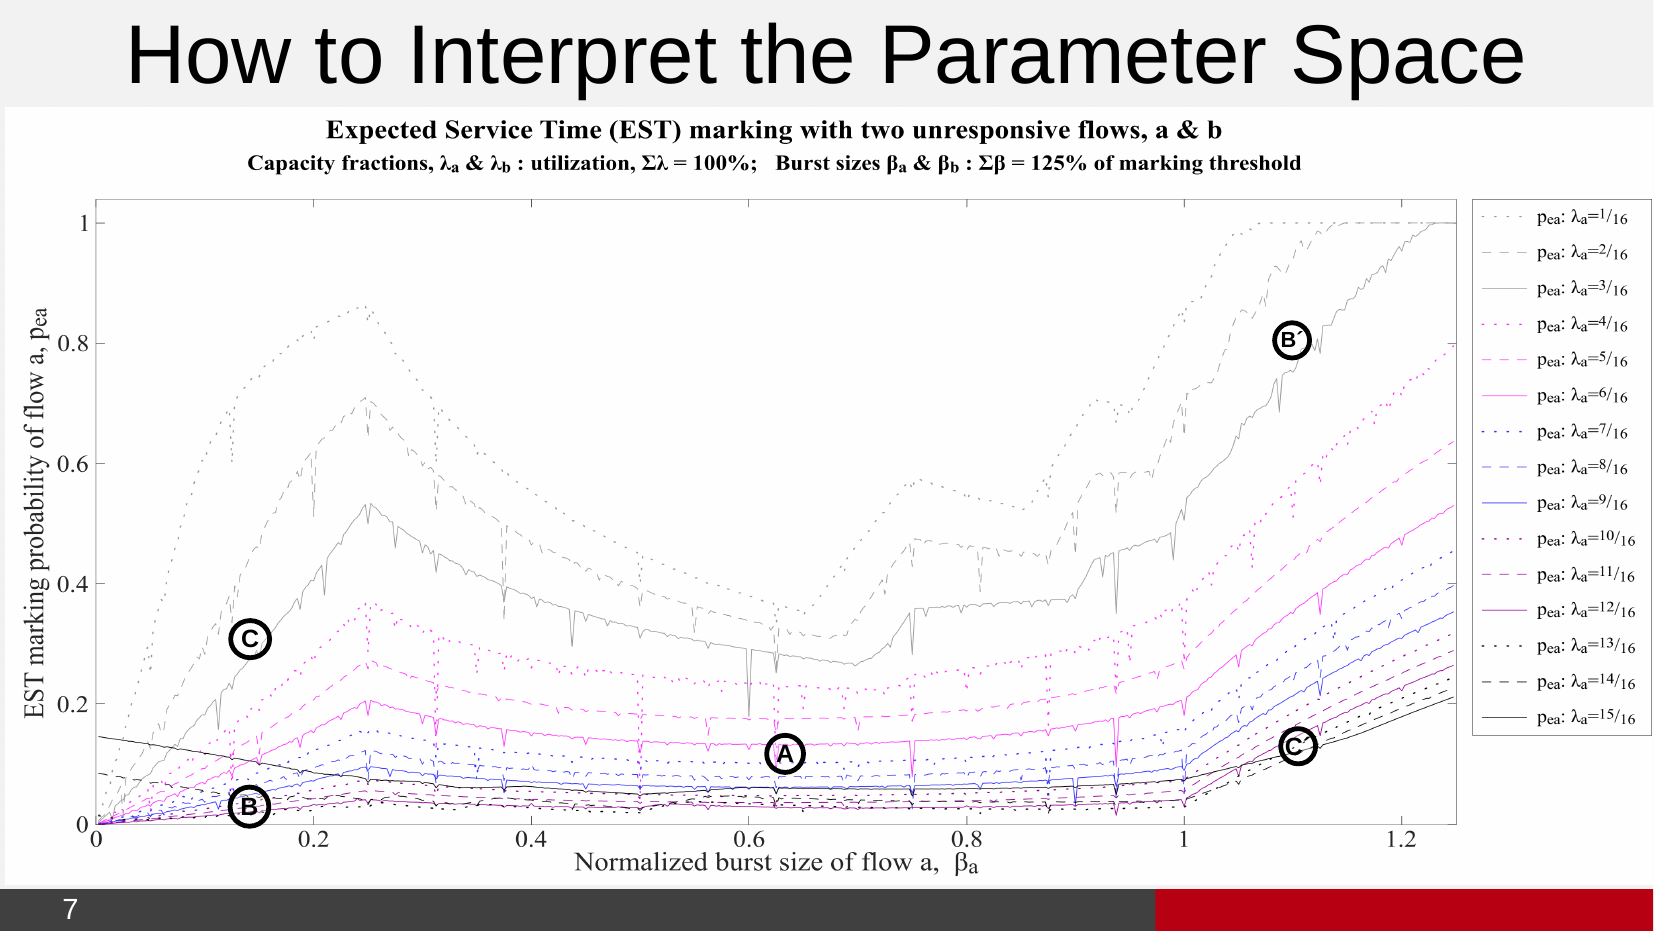

# How to Interpret the Parameter Space
B´
C
C´
A
B
7